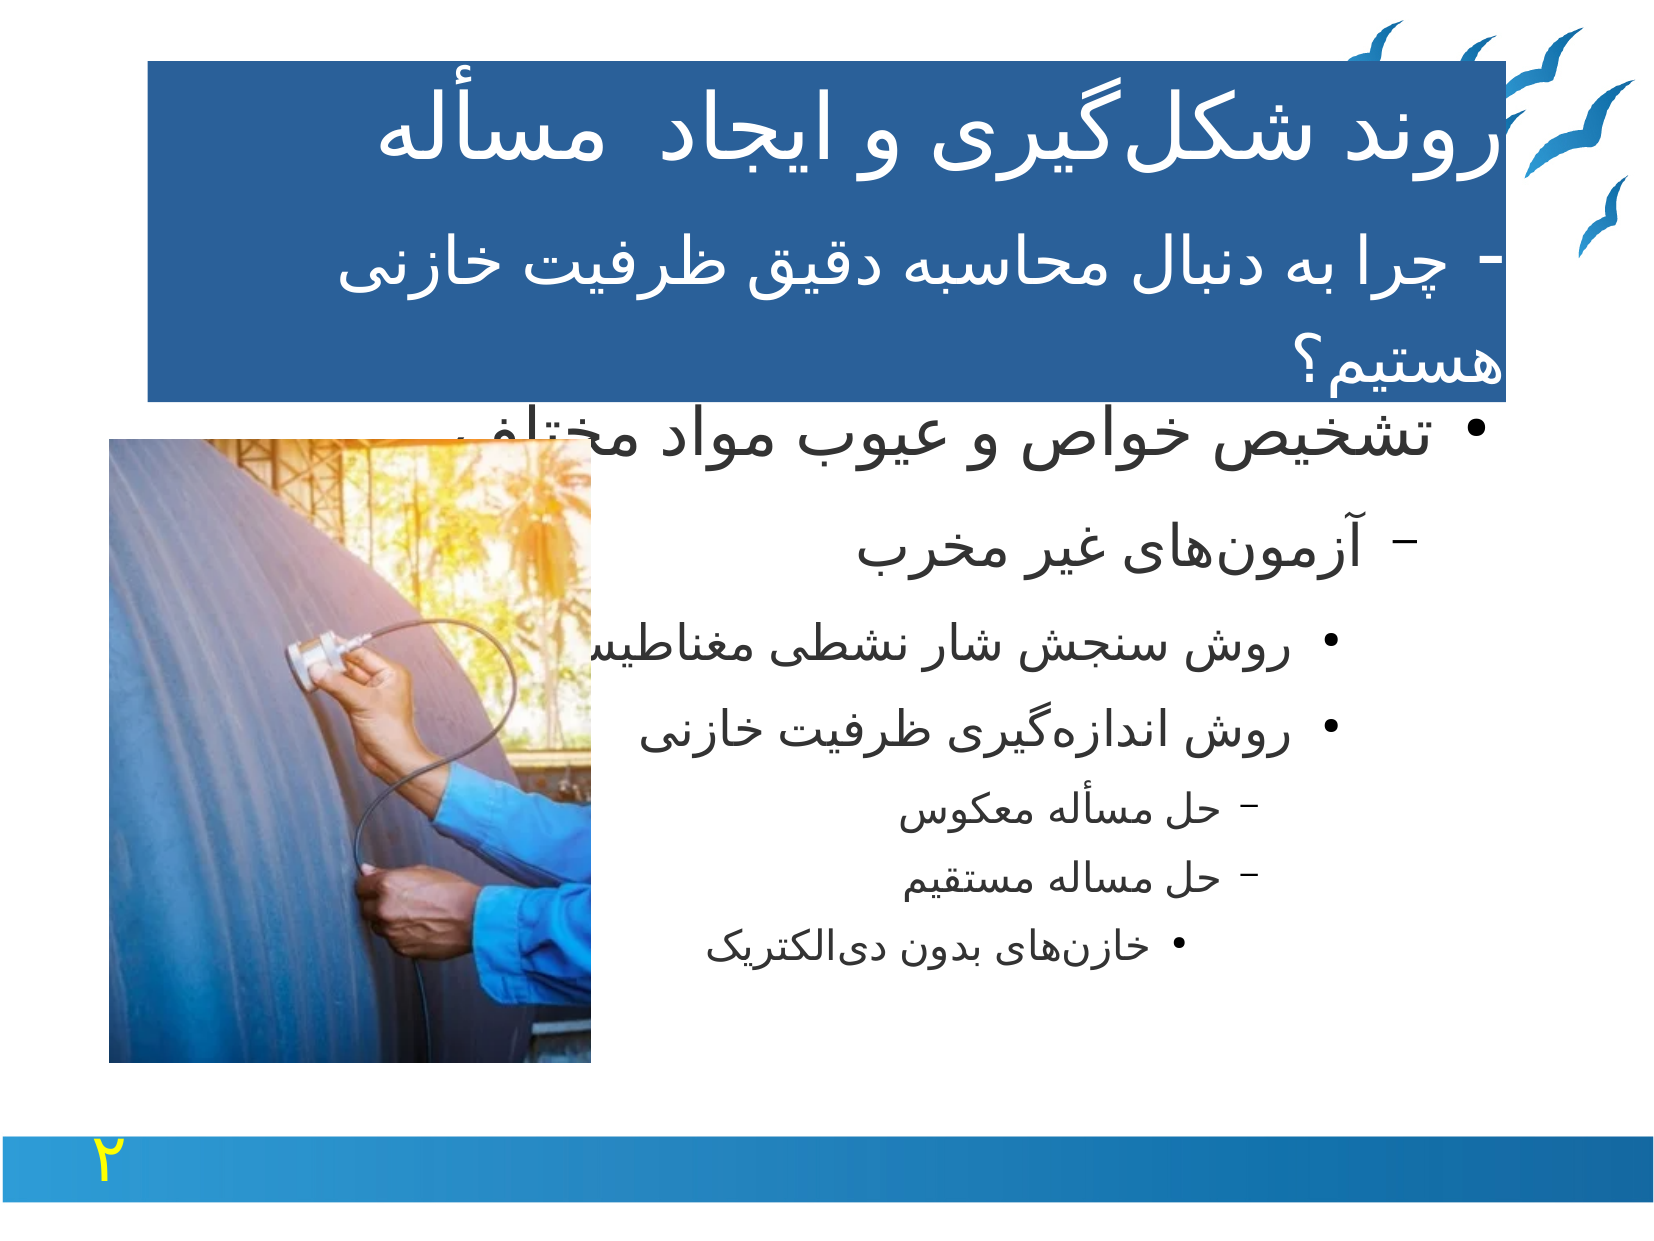

# روند شکل‌گیری و ایجاد مسأله - چرا به دنبال محاسبه دقیق ظرفیت خازنی هستیم؟
تشخیص خواص و عیوب مواد مختلف
آزمون‌های غیر مخرب
روش سنجش شار نشطی مغناطیسی
روش اندازه‌گیری ظرفیت خازنی
حل مسأله معکوس
حل مساله مستقیم
خازن‌های بدون دی‌الکتریک
 ۲